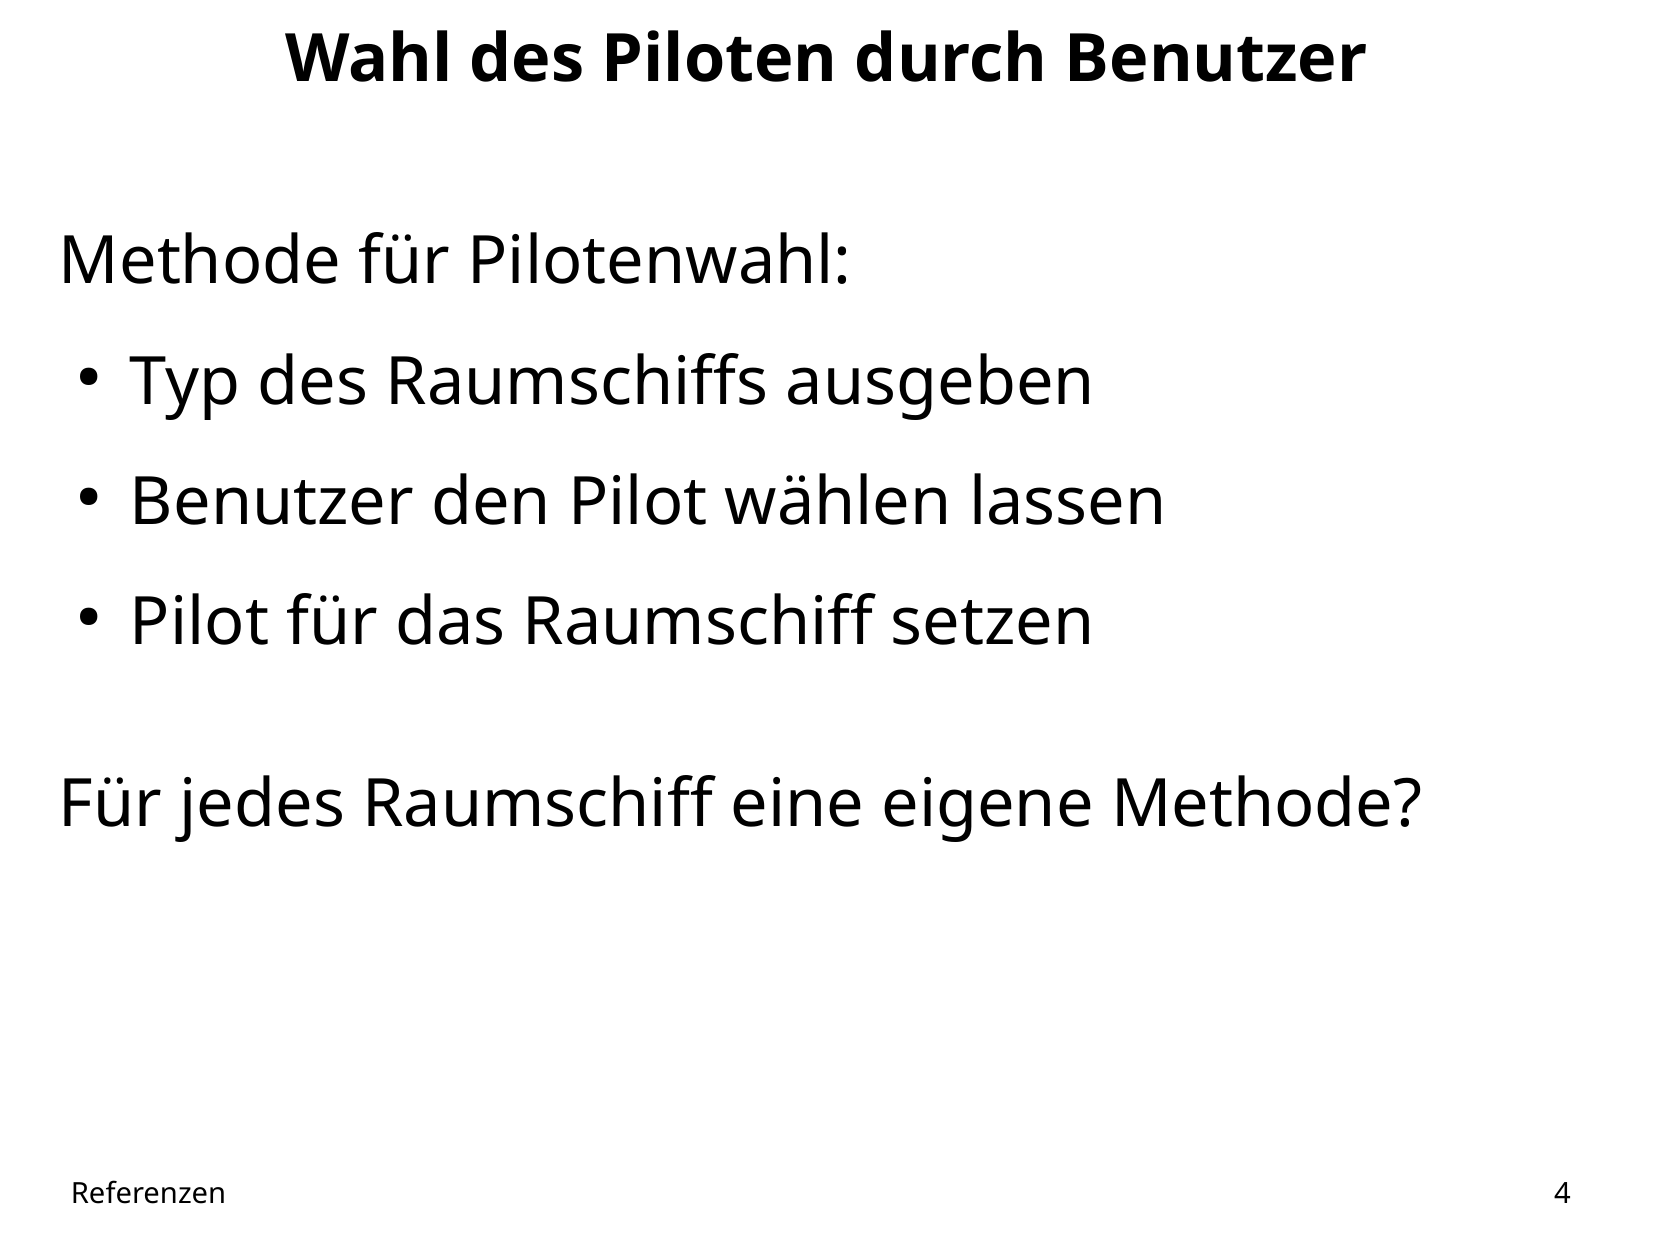

Wahl des Piloten durch Benutzer
# Methode für Pilotenwahl:
Typ des Raumschiffs ausgeben
Benutzer den Pilot wählen lassen
Pilot für das Raumschiff setzen
Für jedes Raumschiff eine eigene Methode?
Referenzen
4